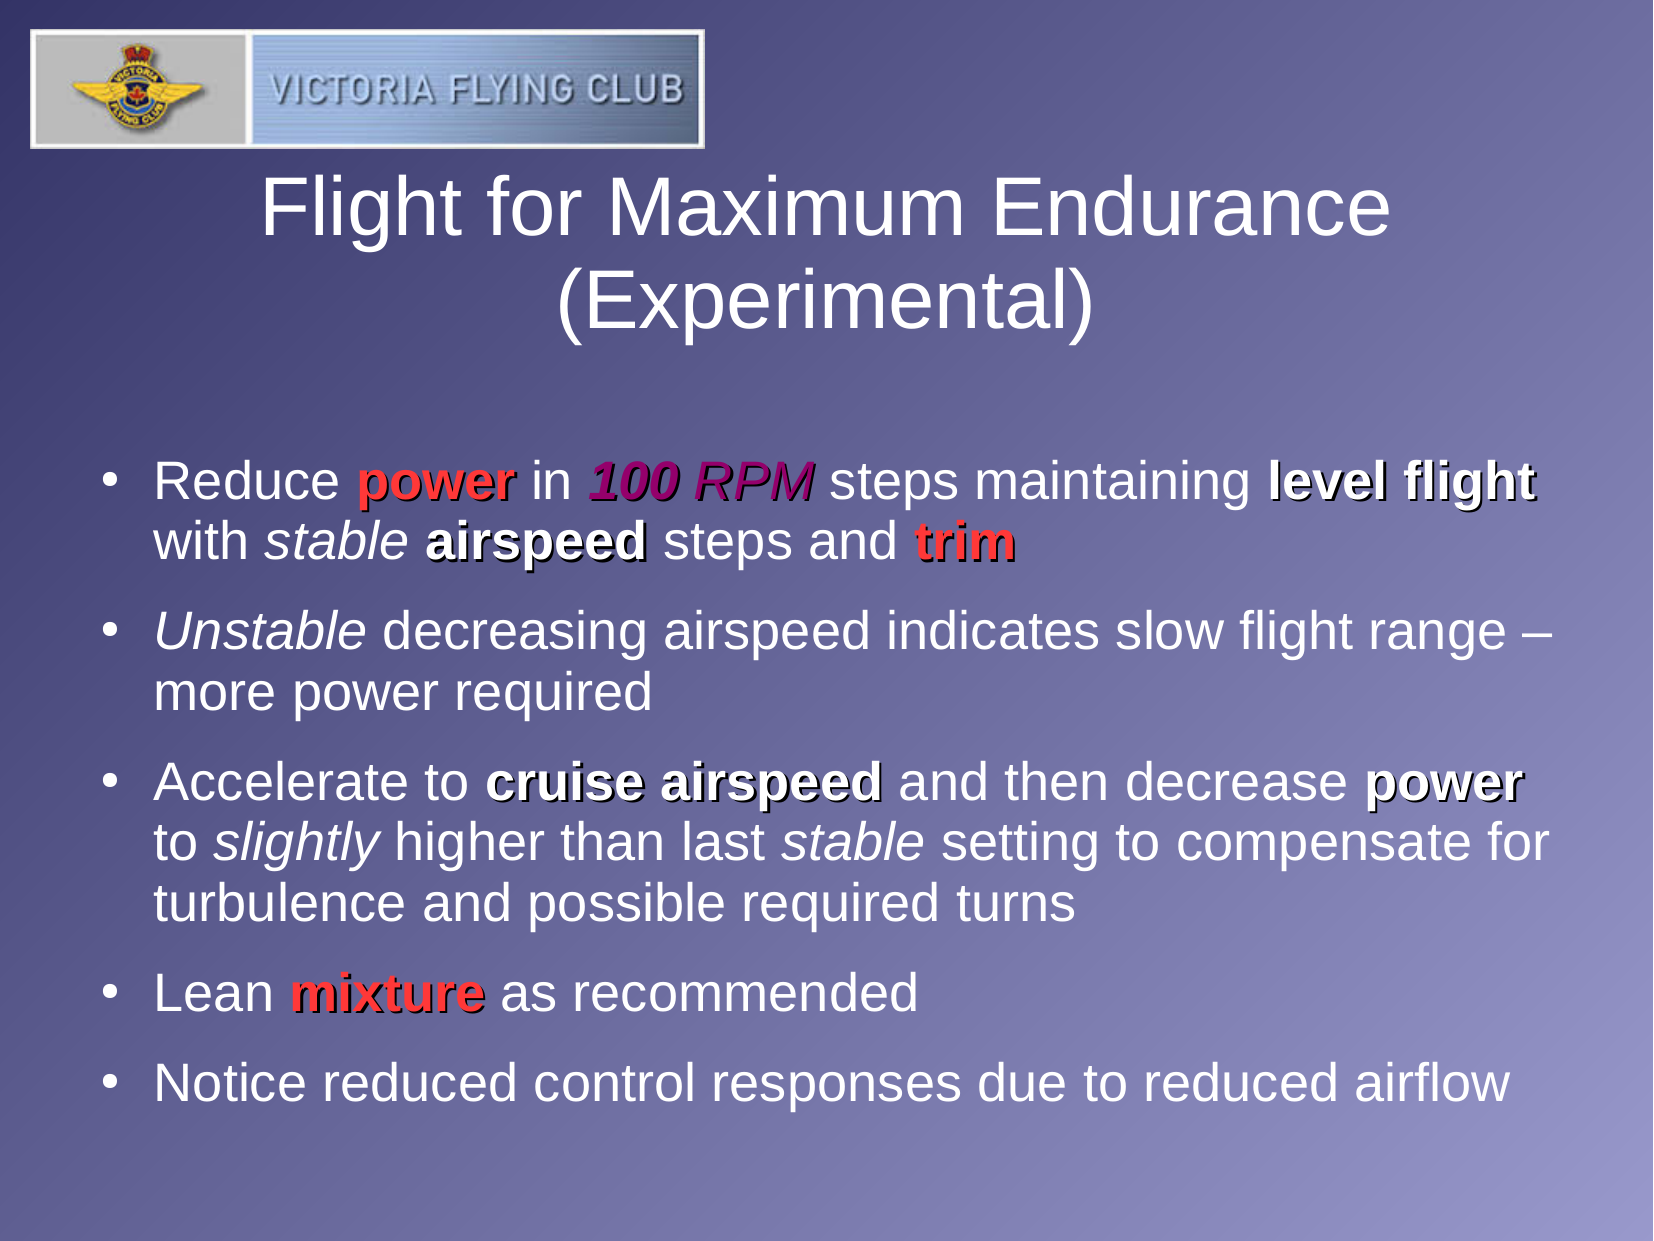

# Flight for Maximum Endurance (Experimental)
Reduce power in 100 RPM steps maintaining level flight with stable airspeed steps and trim
Unstable decreasing airspeed indicates slow flight range – more power required
Accelerate to cruise airspeed and then decrease power to slightly higher than last stable setting to compensate for turbulence and possible required turns
Lean mixture as recommended
Notice reduced control responses due to reduced airflow